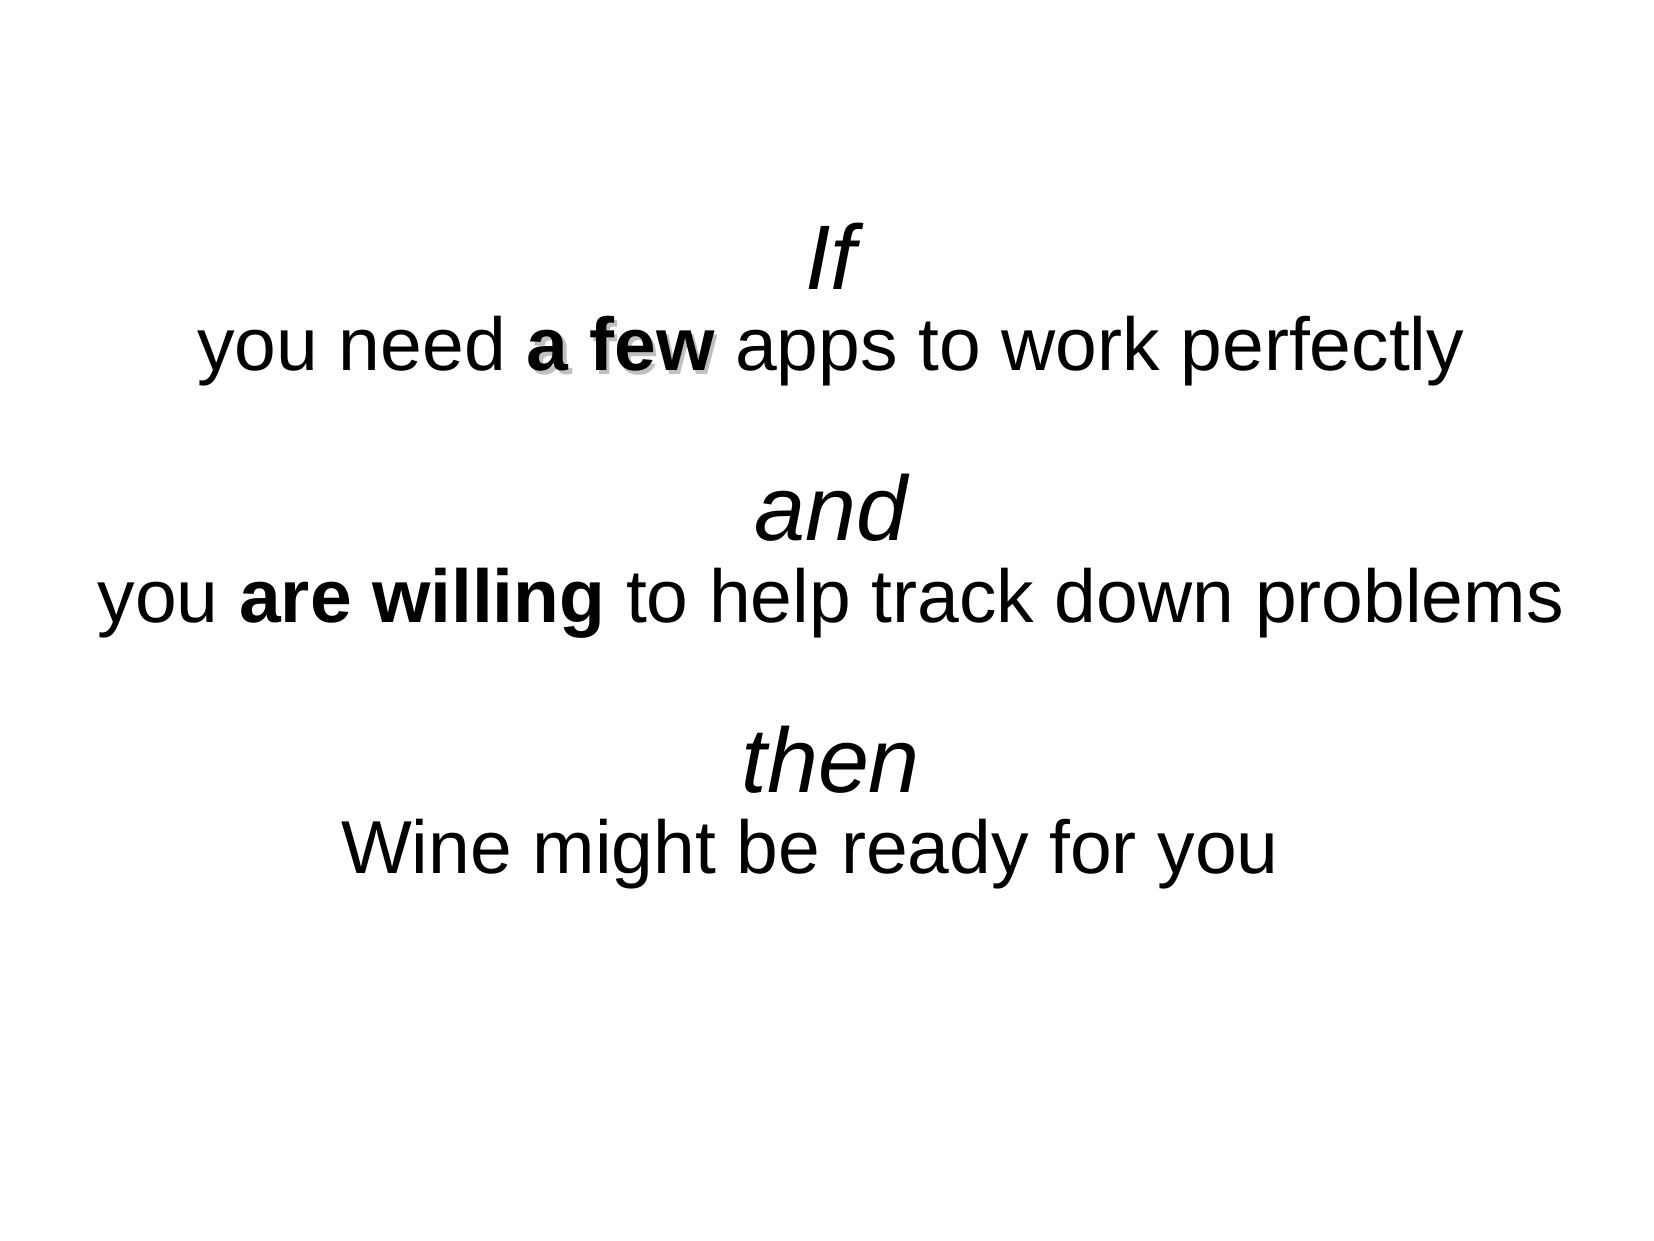

# If you need a few apps to work perfectly and you are willing to help track down problems then Wine might be ready for you